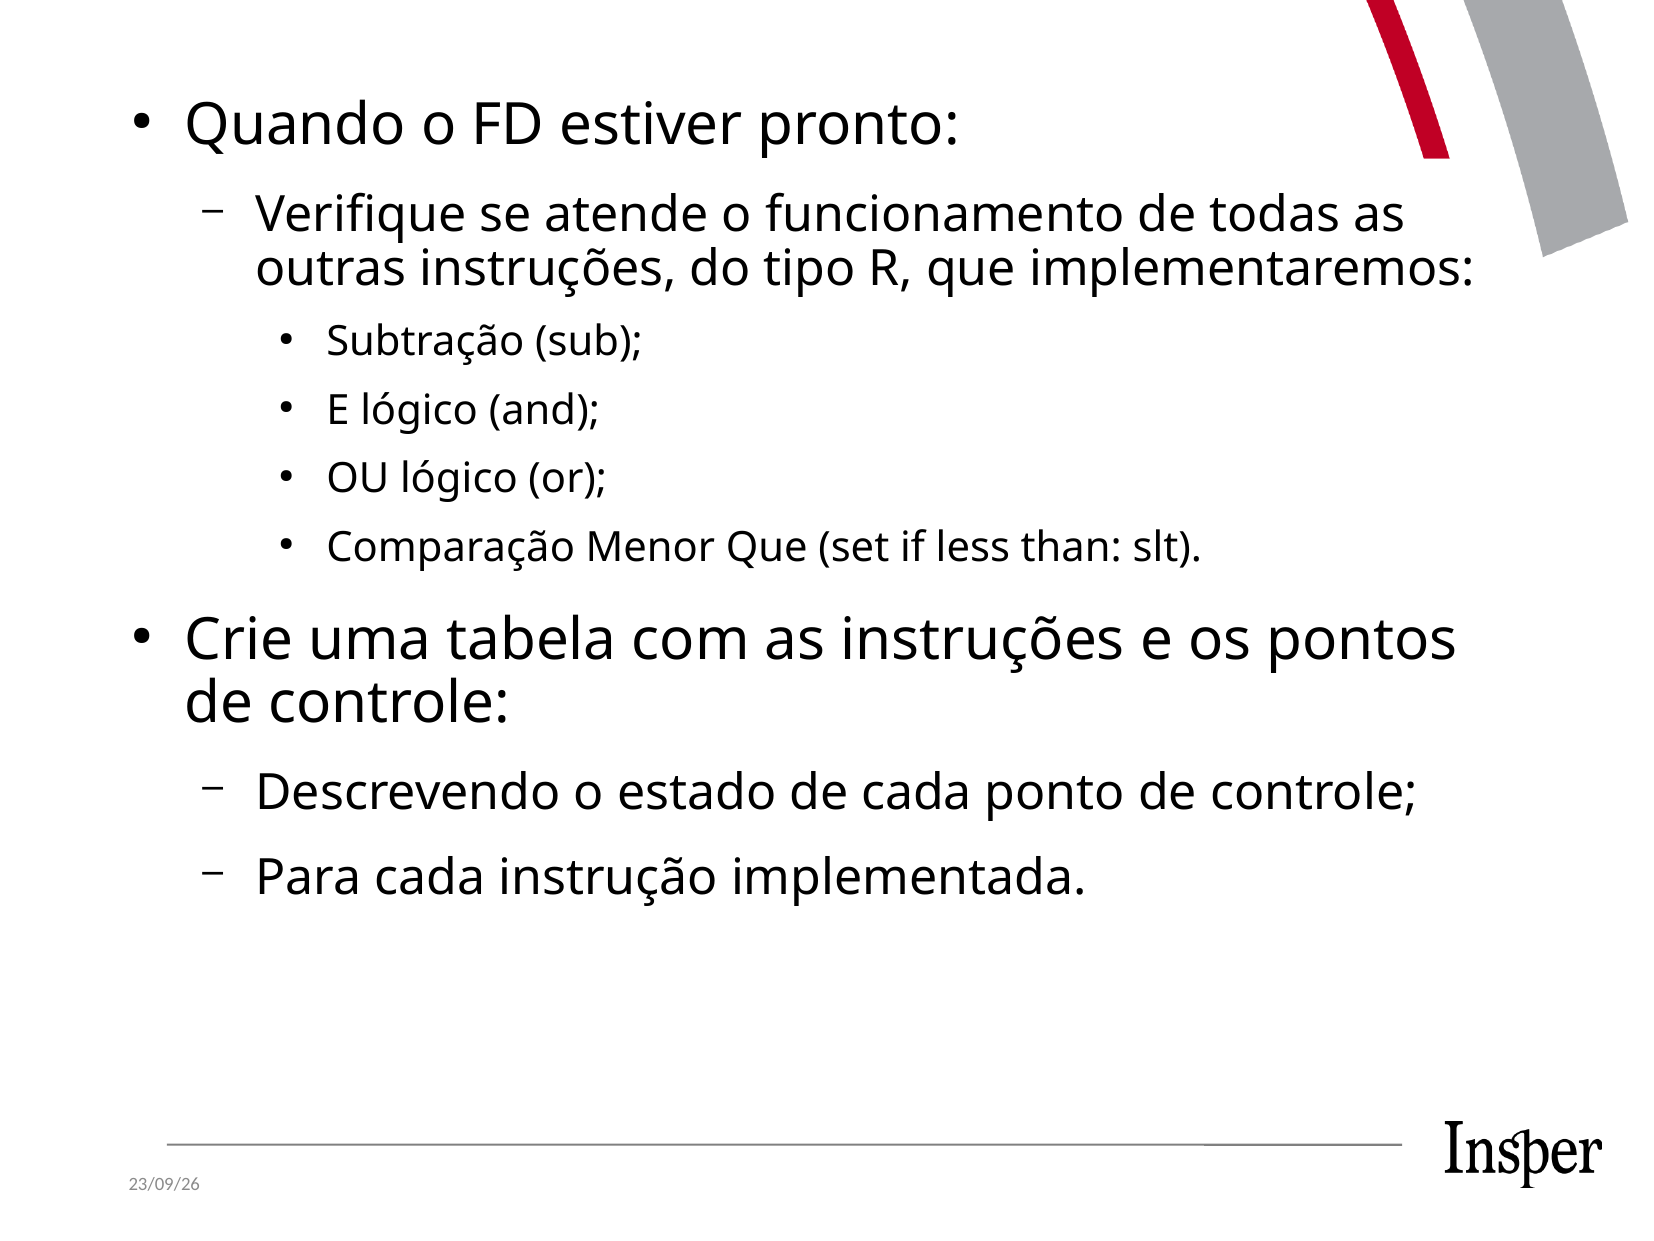

# Quando o FD estiver pronto:
Verifique se atende o funcionamento de todas as outras instruções, do tipo R, que implementaremos:
Subtração (sub);
E lógico (and);
OU lógico (or);
Comparação Menor Que (set if less than: slt).
Crie uma tabela com as instruções e os pontos de controle:
Descrevendo o estado de cada ponto de controle;
Para cada instrução implementada.